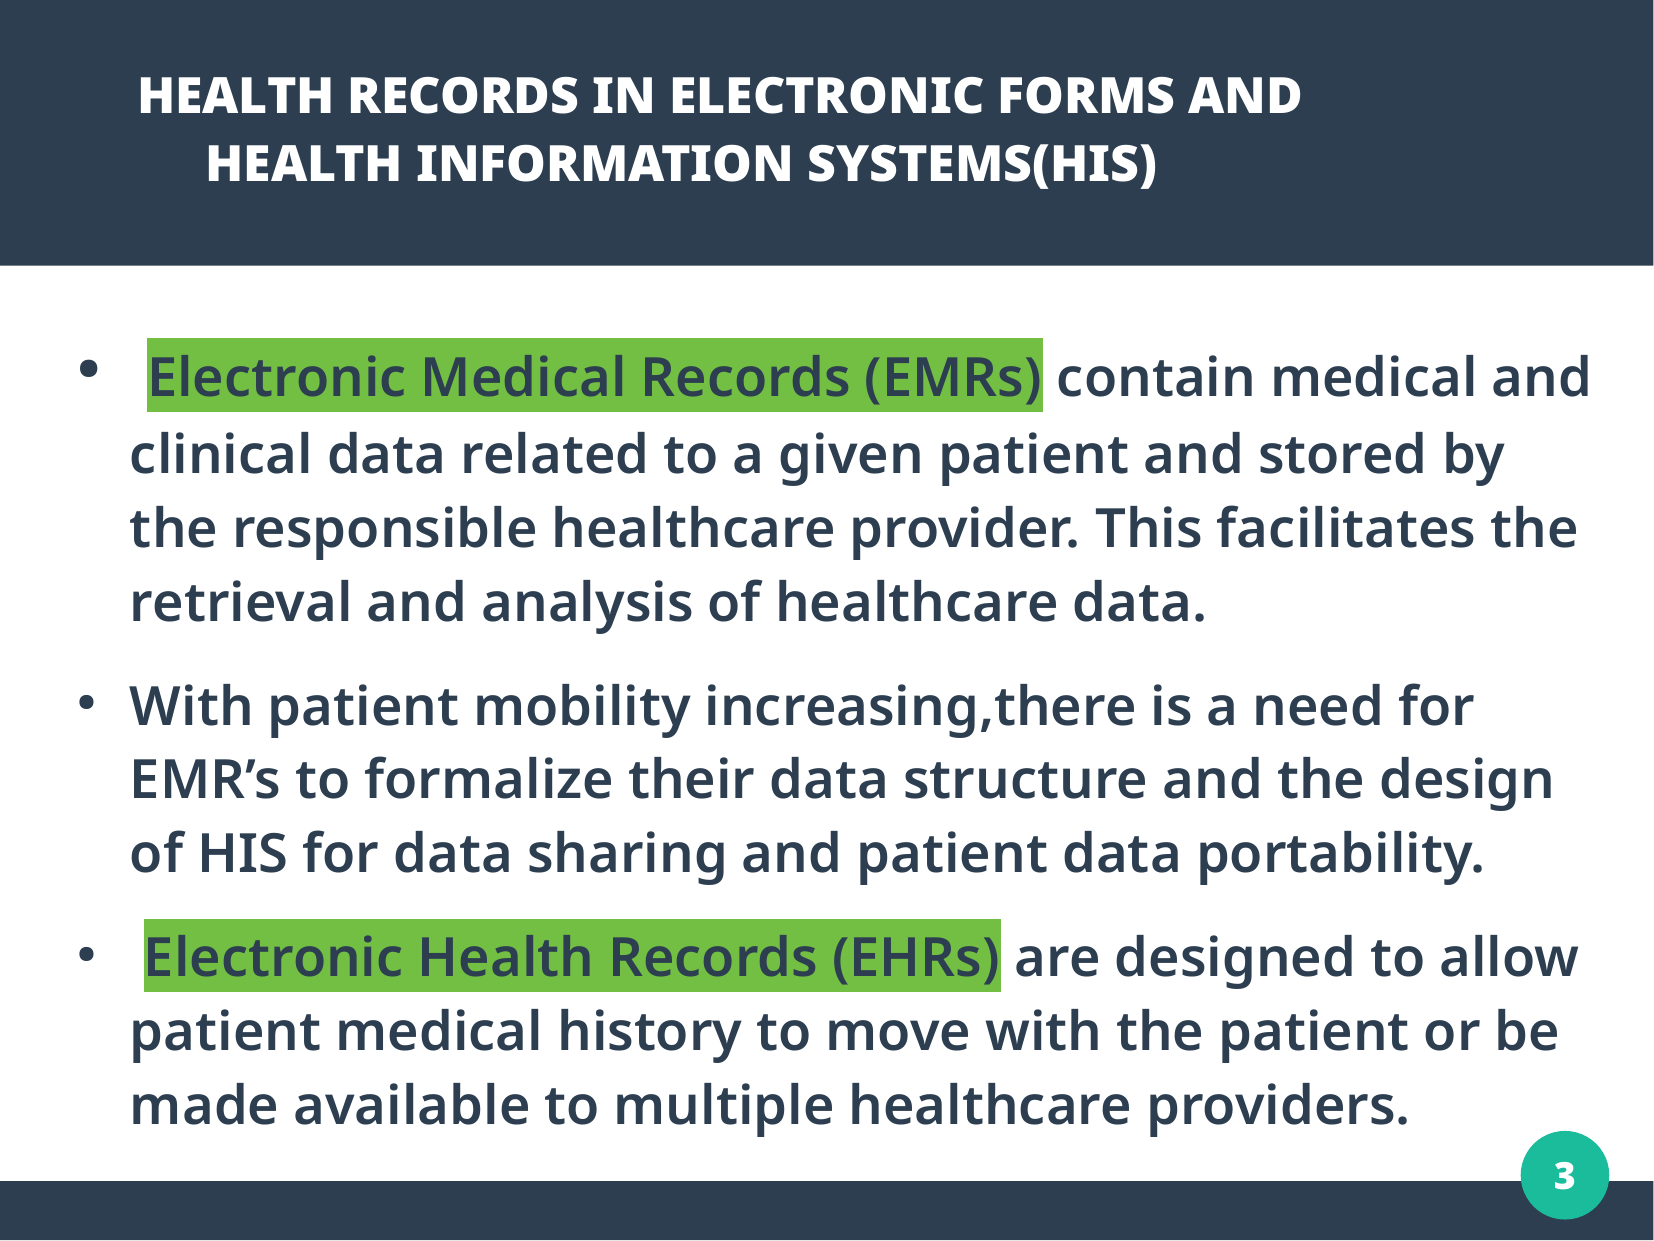

# HEALTH RECORDS IN ELECTRONIC FORMS AND HEALTH INFORMATION SYSTEMS(HIS)
 Electronic Medical Records (EMRs) contain medical and clinical data related to a given patient and stored by the responsible healthcare provider. This facilitates the retrieval and analysis of healthcare data.
With patient mobility increasing,there is a need for EMR’s to formalize their data structure and the design of HIS for data sharing and patient data portability.
 Electronic Health Records (EHRs) are designed to allow patient medical history to move with the patient or be made available to multiple healthcare providers.
3